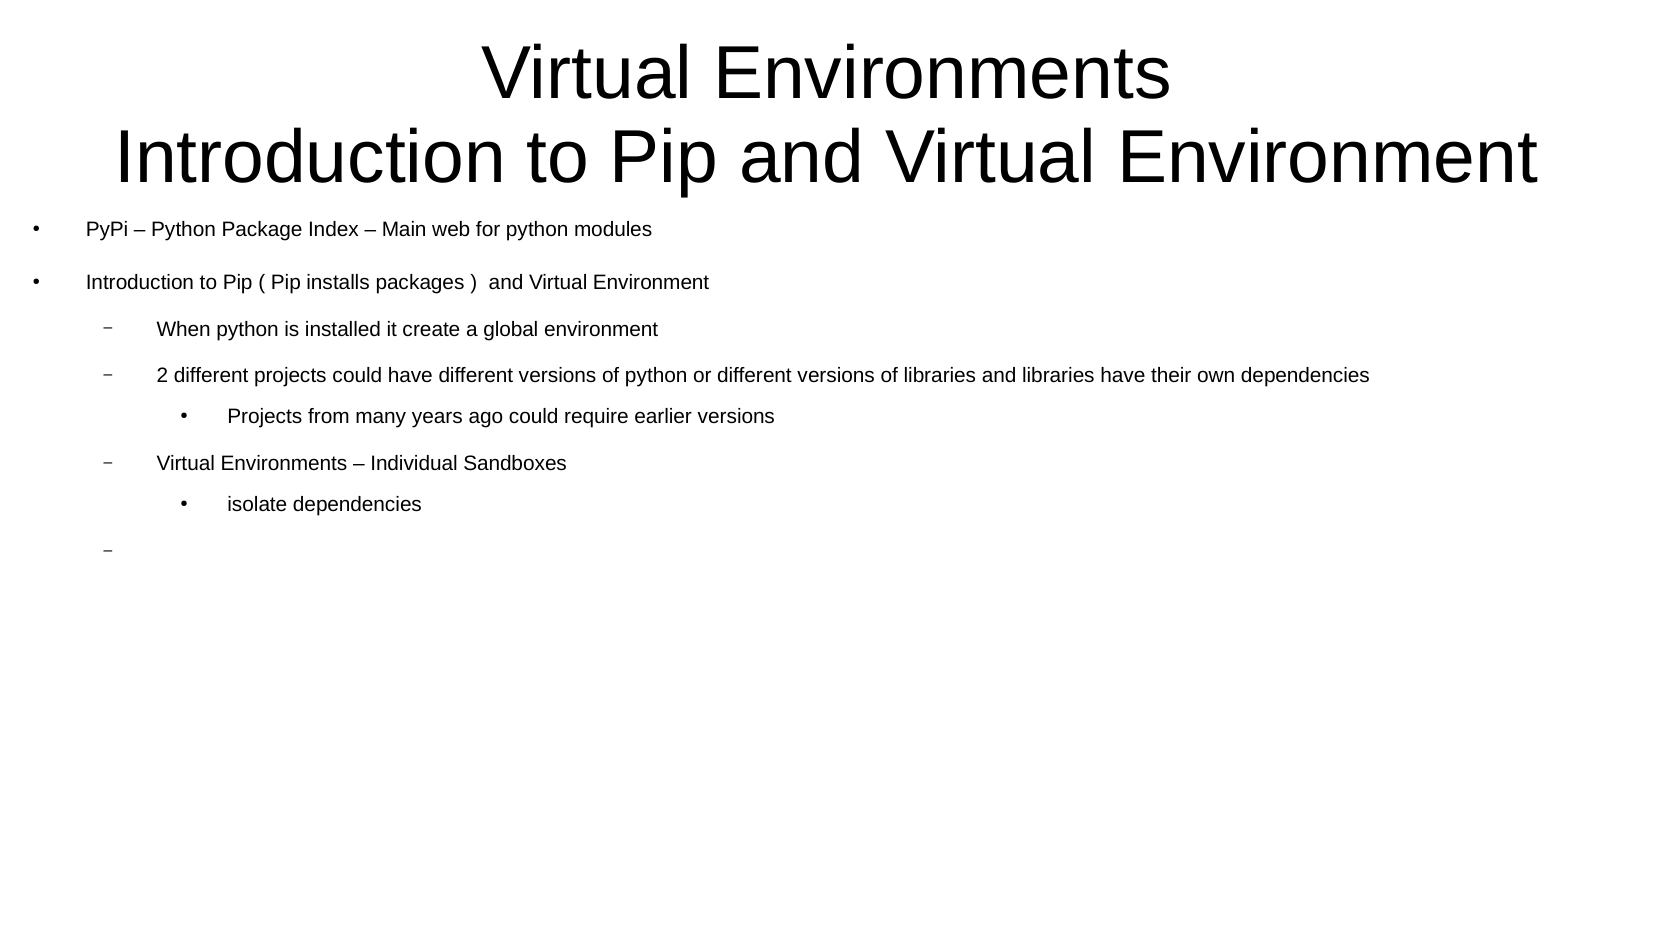

# Virtual Environments Introduction to Pip and Virtual Environment
PyPi – Python Package Index – Main web for python modules
Introduction to Pip ( Pip installs packages ) and Virtual Environment
When python is installed it create a global environment
2 different projects could have different versions of python or different versions of libraries and libraries have their own dependencies
Projects from many years ago could require earlier versions
Virtual Environments – Individual Sandboxes
isolate dependencies